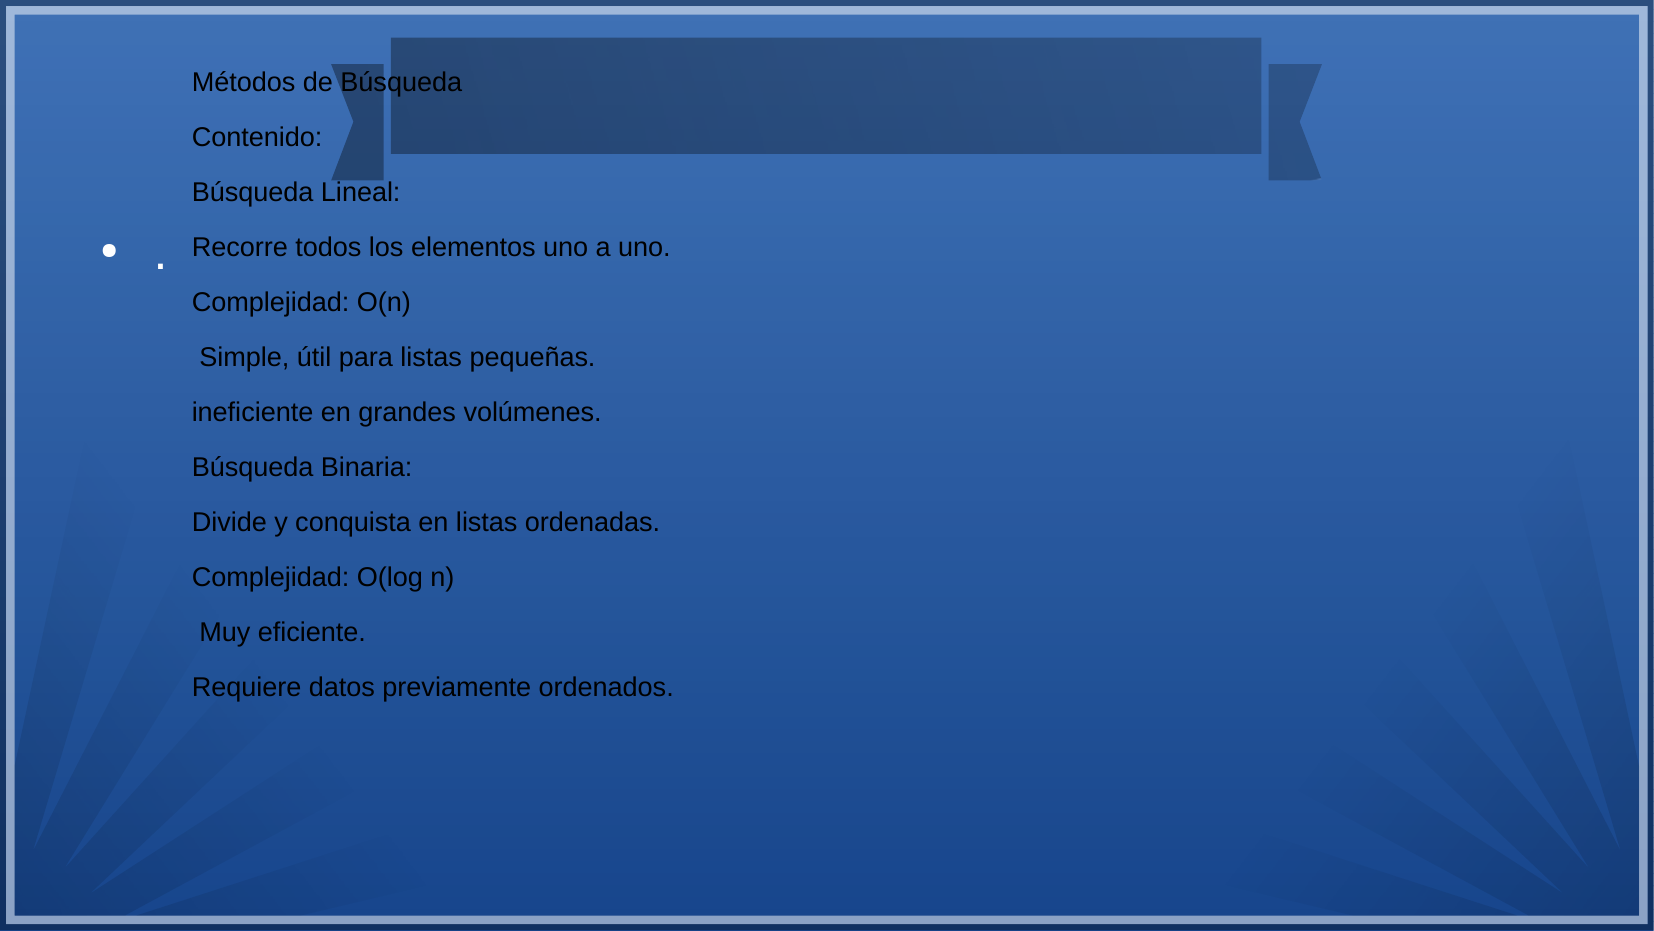

Métodos de Búsqueda
Contenido:
Búsqueda Lineal:
Recorre todos los elementos uno a uno.
Complejidad: O(n)
 Simple, útil para listas pequeñas.
ineficiente en grandes volúmenes.
Búsqueda Binaria:
Divide y conquista en listas ordenadas.
Complejidad: O(log n)
 Muy eficiente.
Requiere datos previamente ordenados.
# .